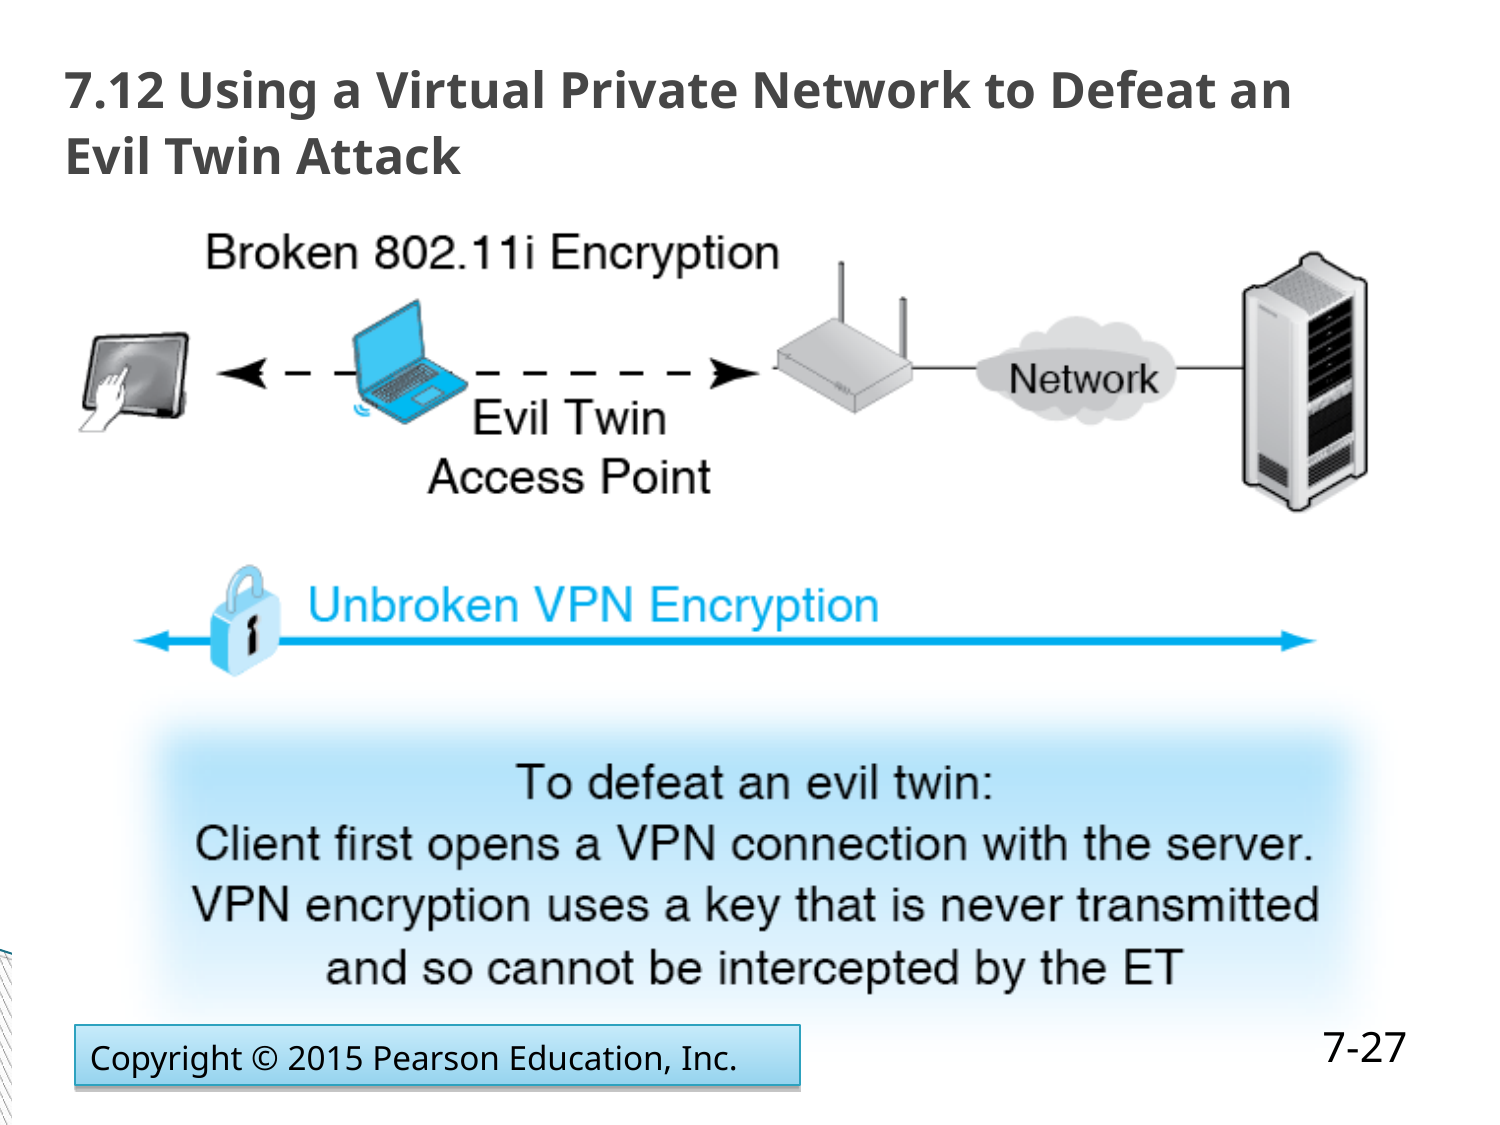

# 7.12 Using a Virtual Private Network to Defeat an Evil Twin Attack
Copyright © 2015 Pearson Education, Inc.